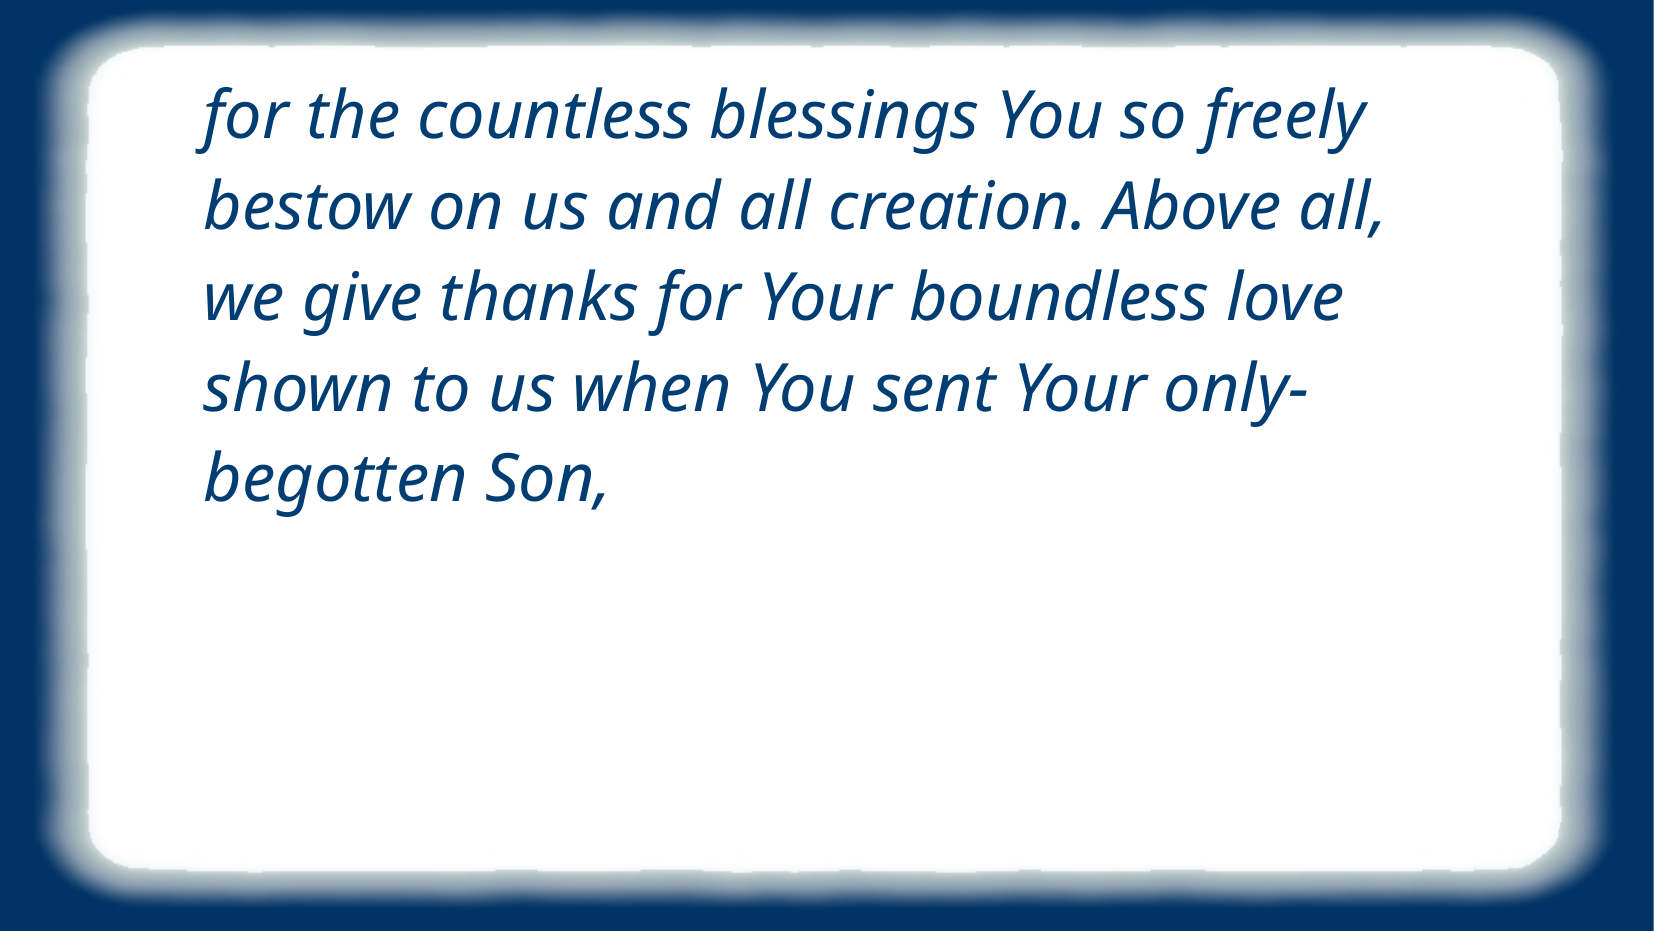

for the countless blessings You so freely
 bestow on us and all creation. Above all,
 we give thanks for Your boundless love
 shown to us when You sent Your only-
 begotten Son,